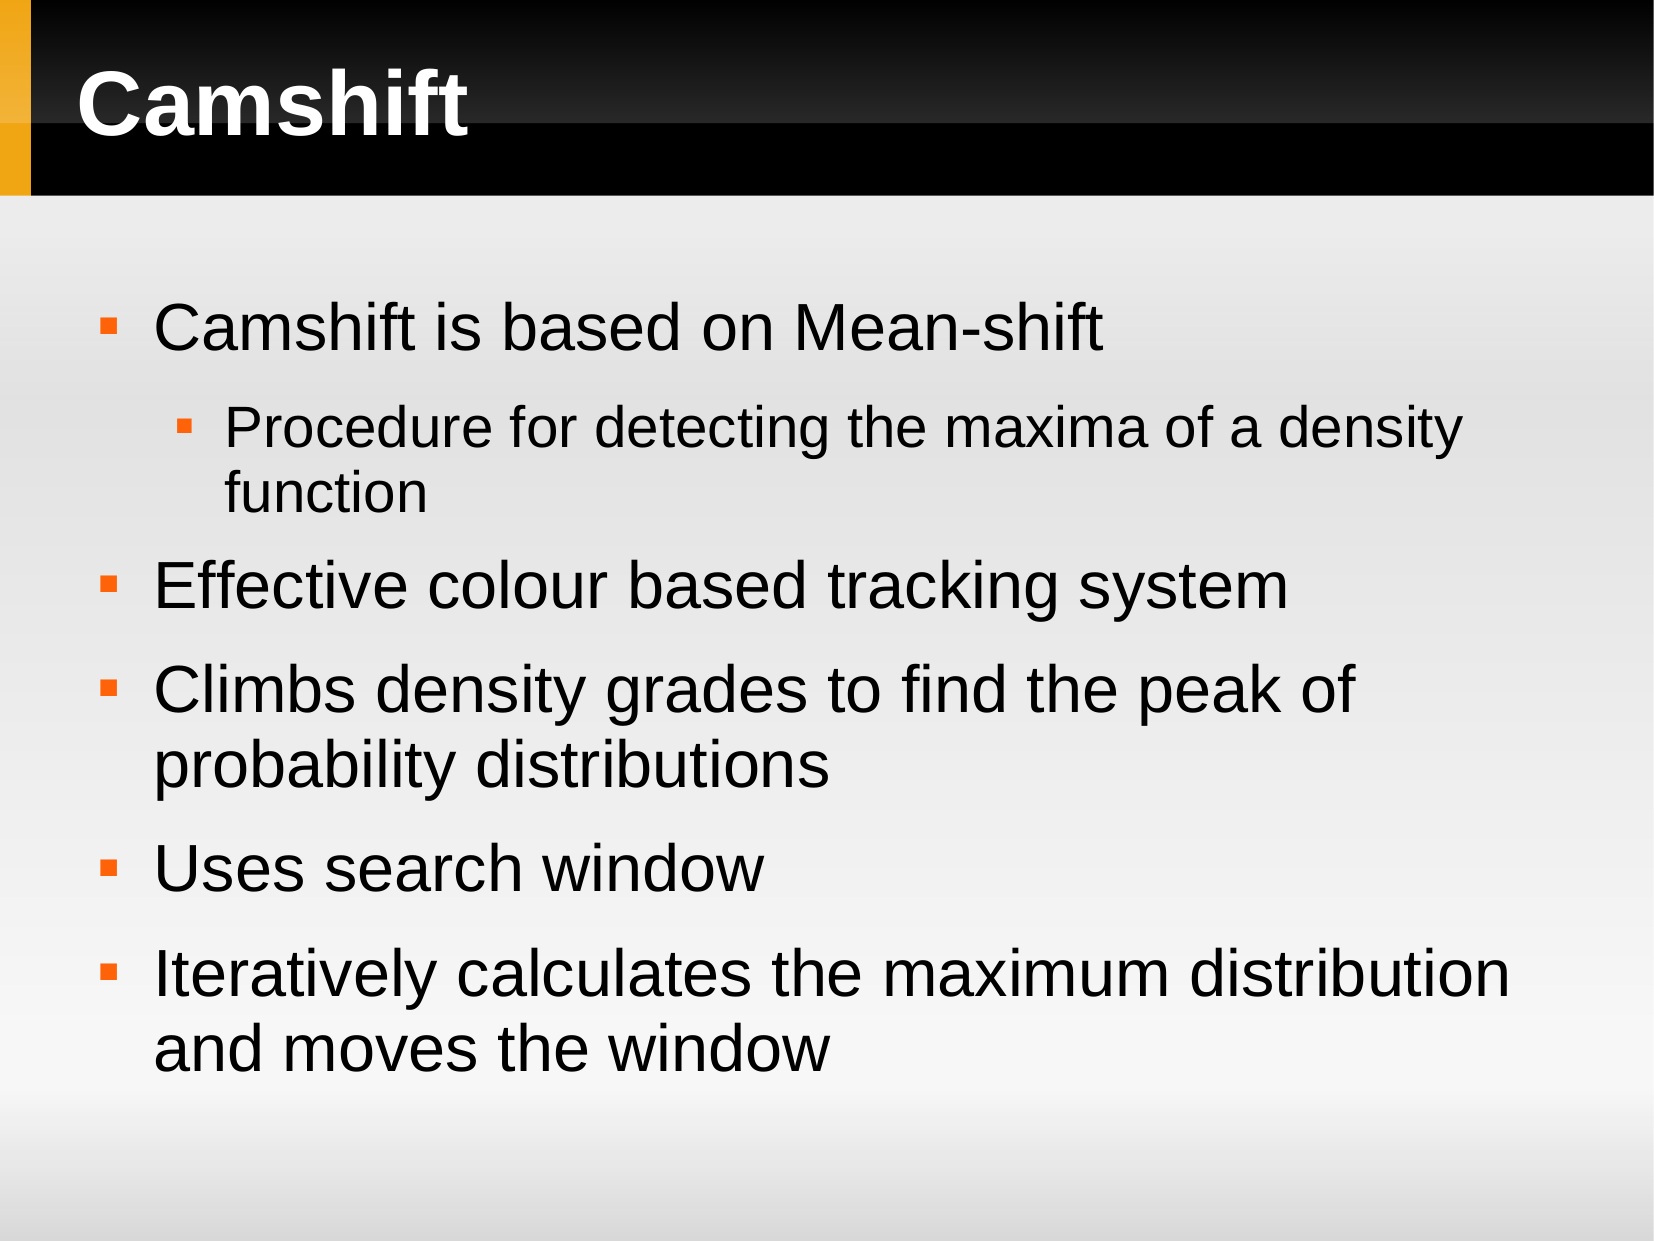

# Camshift
Camshift is based on Mean-shift
Procedure for detecting the maxima of a density function
Effective colour based tracking system
Climbs density grades to find the peak of probability distributions
Uses search window
Iteratively calculates the maximum distribution and moves the window